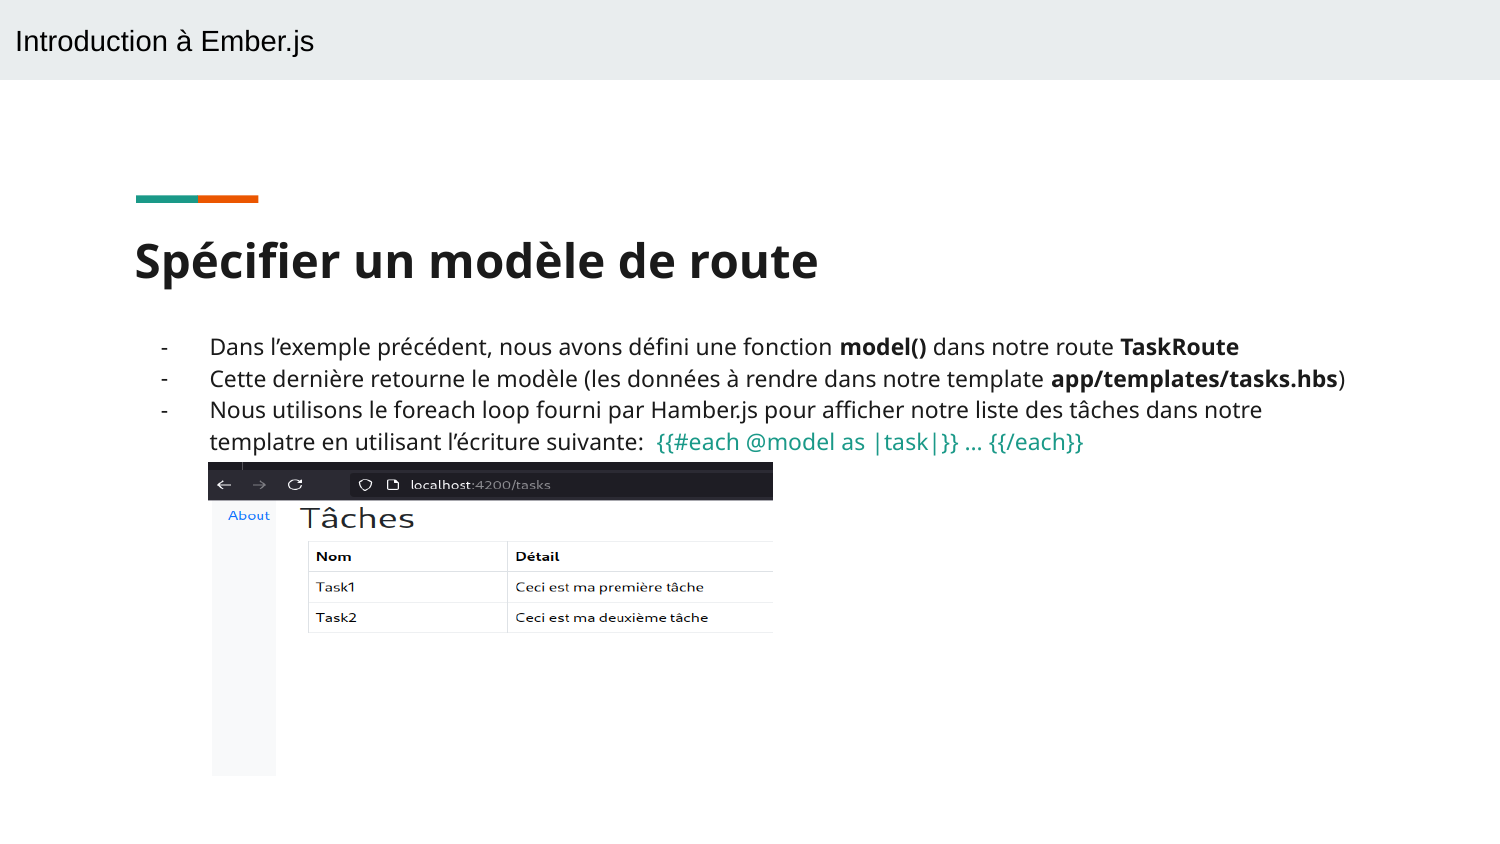

# Spécifier un modèle de route
Dans l’exemple précédent, nous avons défini une fonction model() dans notre route TaskRoute
Cette dernière retourne le modèle (les données à rendre dans notre template app/templates/tasks.hbs)
Nous utilisons le foreach loop fourni par Hamber.js pour afficher notre liste des tâches dans notre templatre en utilisant l’écriture suivante: {{#each @model as |task|}} … {{/each}}